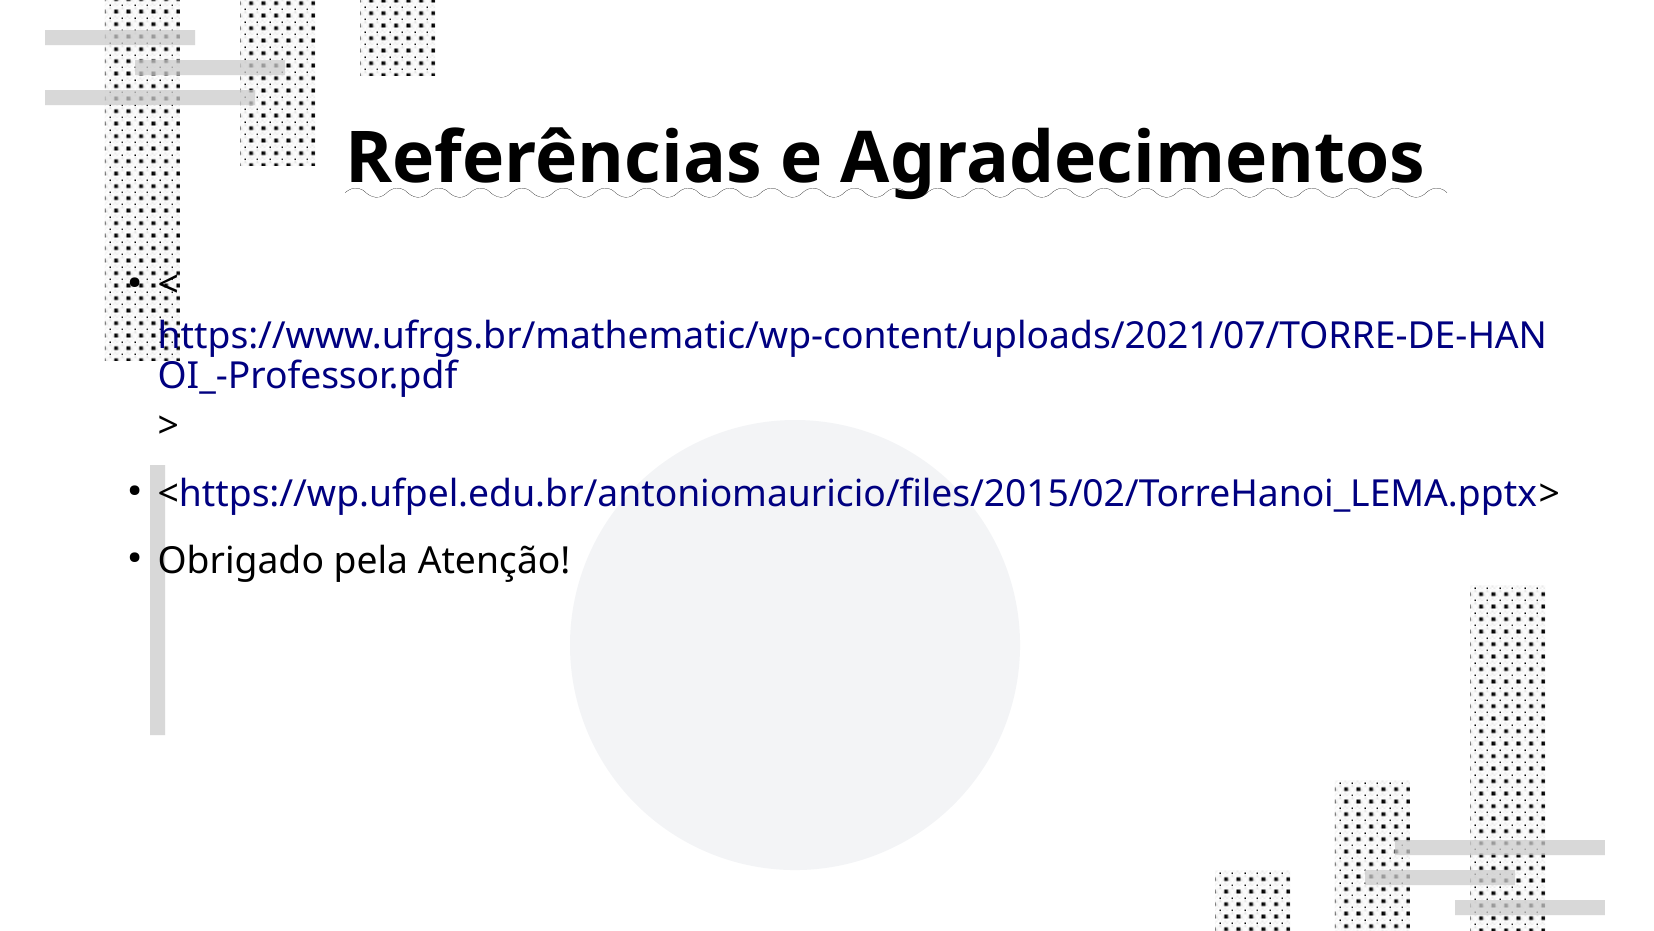

# Referências e Agradecimentos
<https://www.ufrgs.br/mathematic/wp-content/uploads/2021/07/TORRE-DE-HANOI_-Professor.pdf>
<https://wp.ufpel.edu.br/antoniomauricio/files/2015/02/TorreHanoi_LEMA.pptx>
Obrigado pela Atenção!